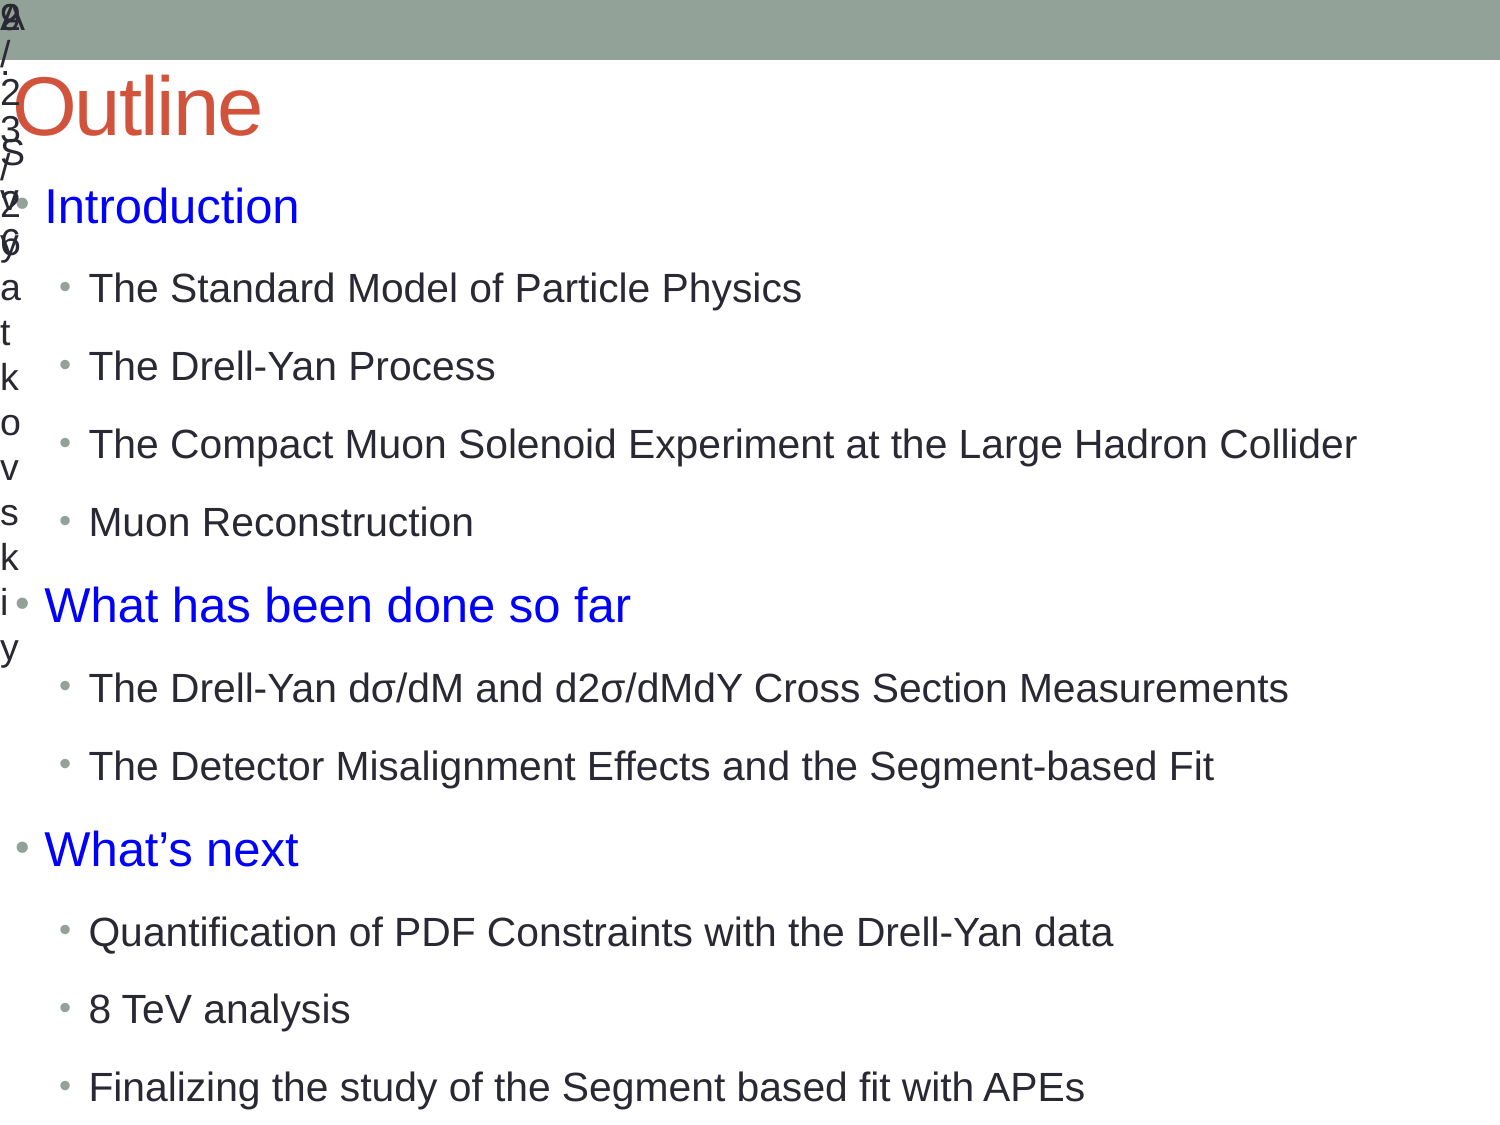

A. Svyatkovskiy
2
# Outline
Introduction
The Standard Model of Particle Physics
The Drell-Yan Process
The Compact Muon Solenoid Experiment at the Large Hadron Collider
Muon Reconstruction
What has been done so far
The Drell-Yan dσ/dM and d2σ/dMdY Cross Section Measurements
The Detector Misalignment Effects and the Segment-based Fit
What’s next
Quantification of PDF Constraints with the Drell-Yan data
8 TeV analysis
Finalizing the study of the Segment based fit with APEs